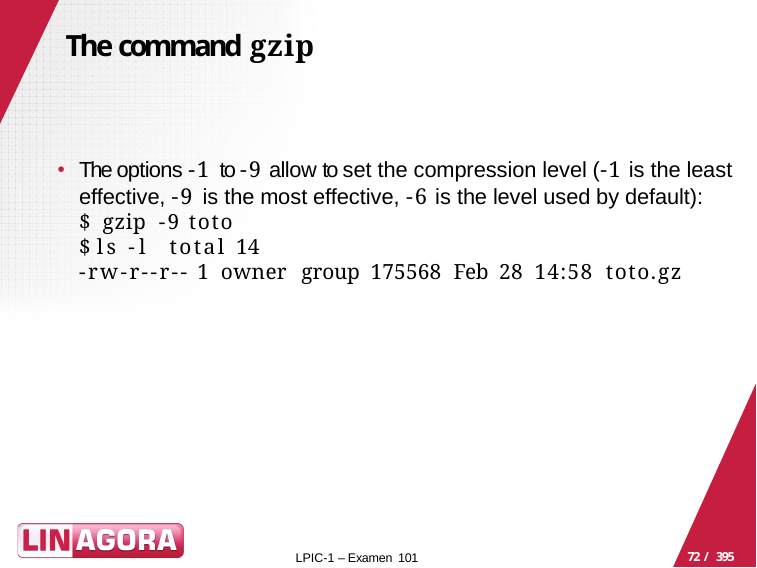

The command gzip
The options -1 to -9 allow to set the compression level (-1 is the least effective, -9 is the most effective, -6 is the level used by default):
$ gzip -9 toto
$ ls -l total 14
-rw-r--r-- 1 owner group 175568 Feb 28 14:58 toto.gz
LPIC-1 – Examen 101